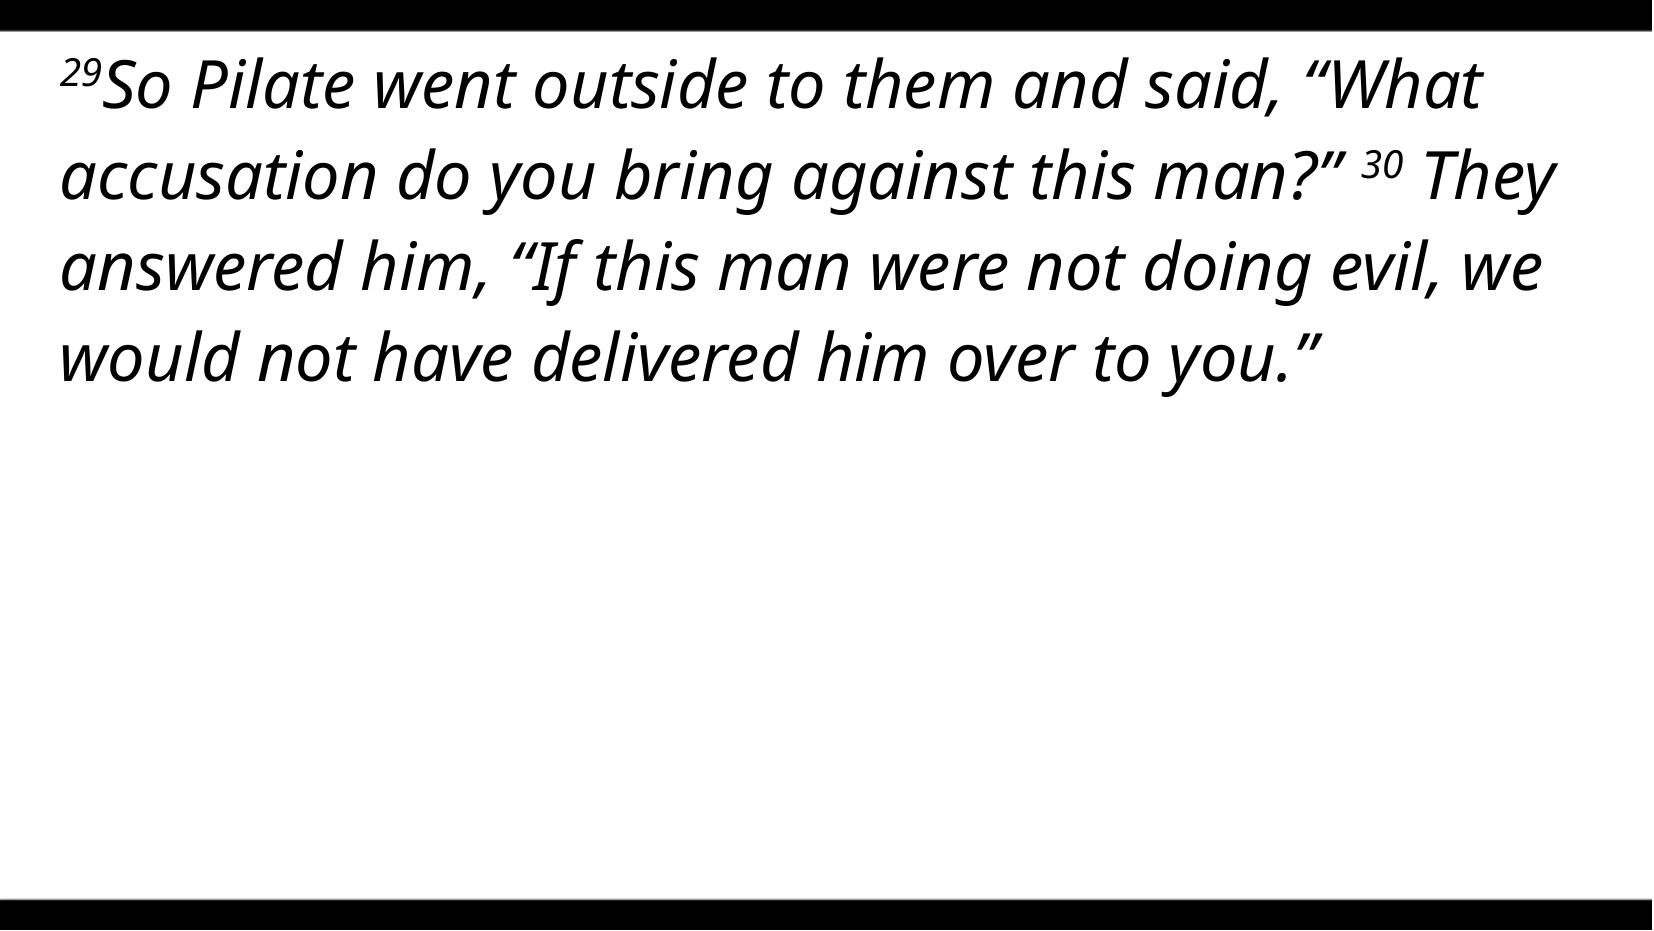

29So Pilate went outside to them and said, “What accusation do you bring against this man?” 30 They answered him, “If this man were not doing evil, we would not have delivered him over to you.”